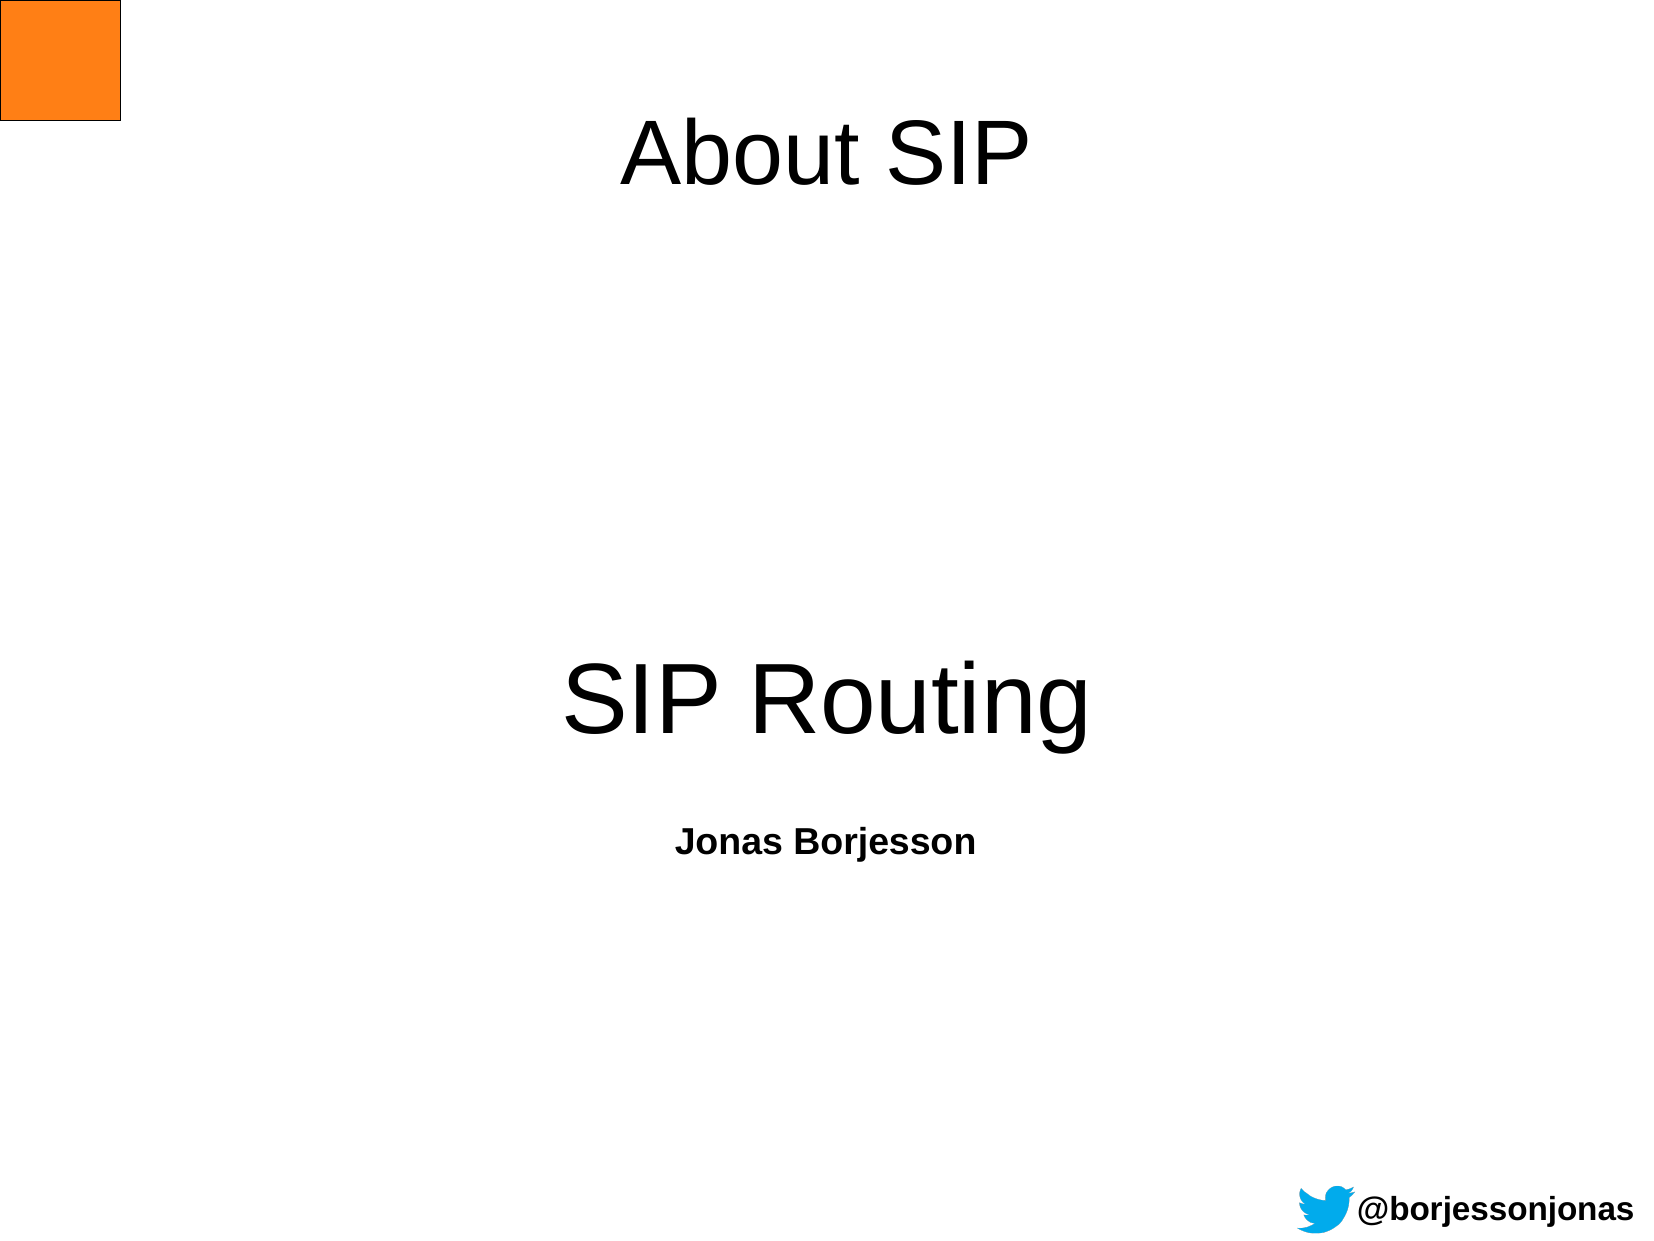

# About SIP
SIP Routing
Jonas Borjesson